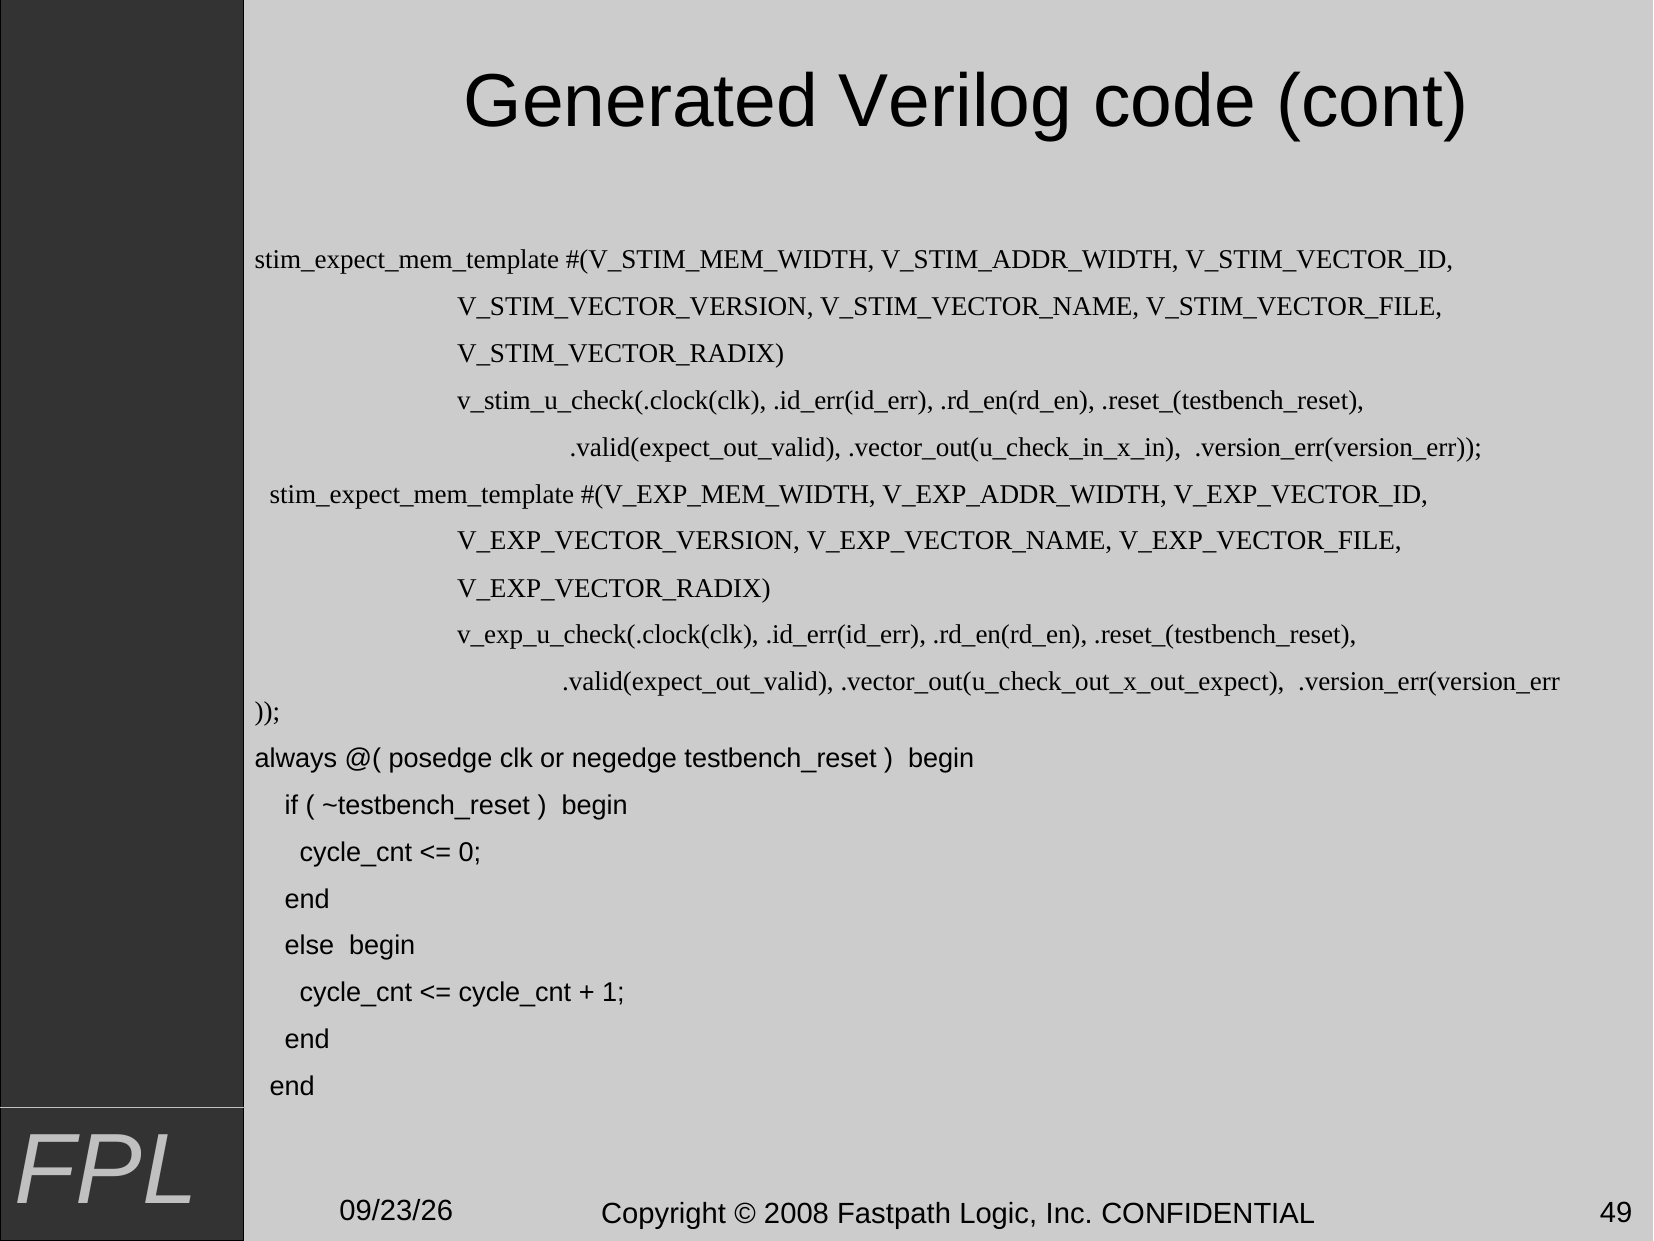

Generated Verilog code (cont)
# stim_expect_mem_template #(V_STIM_MEM_WIDTH, V_STIM_ADDR_WIDTH, V_STIM_VECTOR_ID,
 V_STIM_VECTOR_VERSION, V_STIM_VECTOR_NAME, V_STIM_VECTOR_FILE,
 V_STIM_VECTOR_RADIX)
 v_stim_u_check(.clock(clk), .id_err(id_err), .rd_en(rd_en), .reset_(testbench_reset),
 .valid(expect_out_valid), .vector_out(u_check_in_x_in), .version_err(version_err));
 stim_expect_mem_template #(V_EXP_MEM_WIDTH, V_EXP_ADDR_WIDTH, V_EXP_VECTOR_ID,
 V_EXP_VECTOR_VERSION, V_EXP_VECTOR_NAME, V_EXP_VECTOR_FILE,
 V_EXP_VECTOR_RADIX)
 v_exp_u_check(.clock(clk), .id_err(id_err), .rd_en(rd_en), .reset_(testbench_reset),
 .valid(expect_out_valid), .vector_out(u_check_out_x_out_expect), .version_err(version_err));
always @( posedge clk or negedge testbench_reset ) begin
 if ( ~testbench_reset ) begin
 cycle_cnt <= 0;
 end
 else begin
 cycle_cnt <= cycle_cnt + 1;
 end
 end
49
© 2008 FASTPATH LOGIC INC.